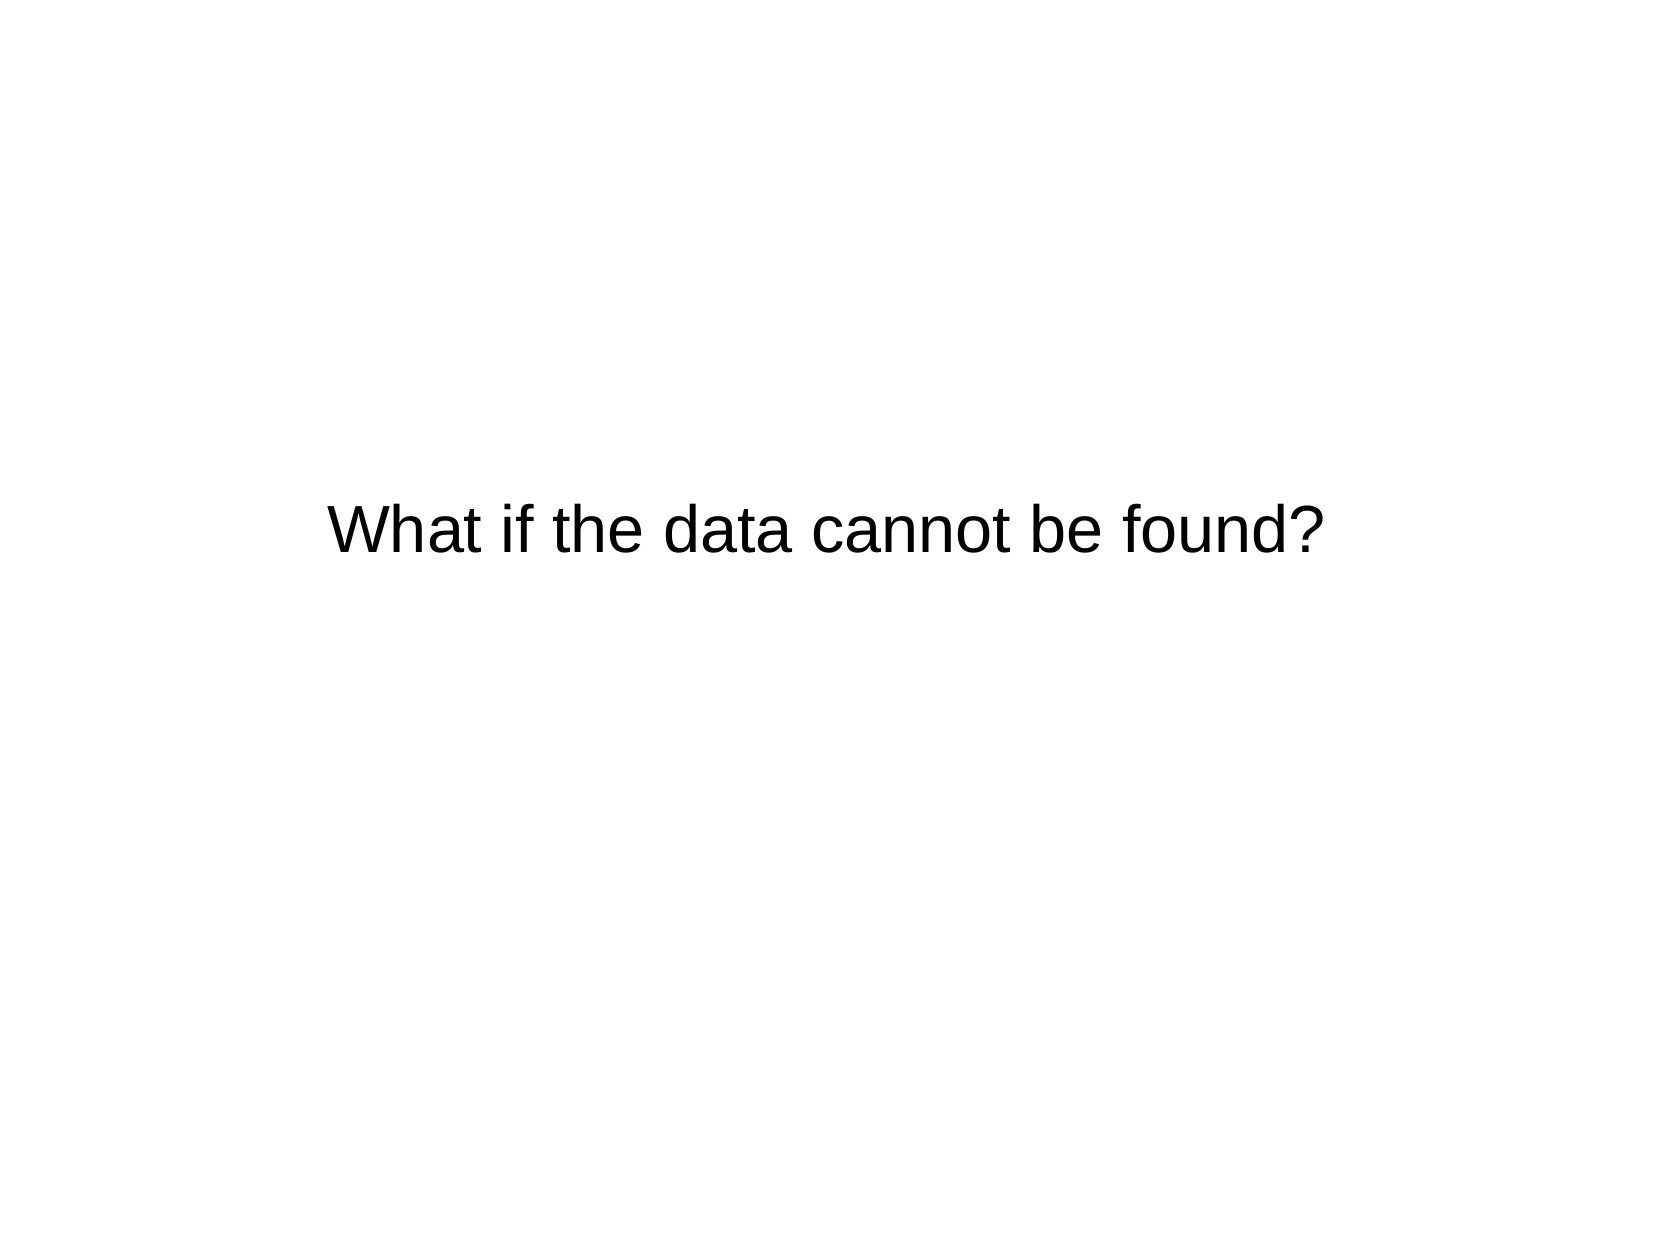

# What if the data cannot be found?